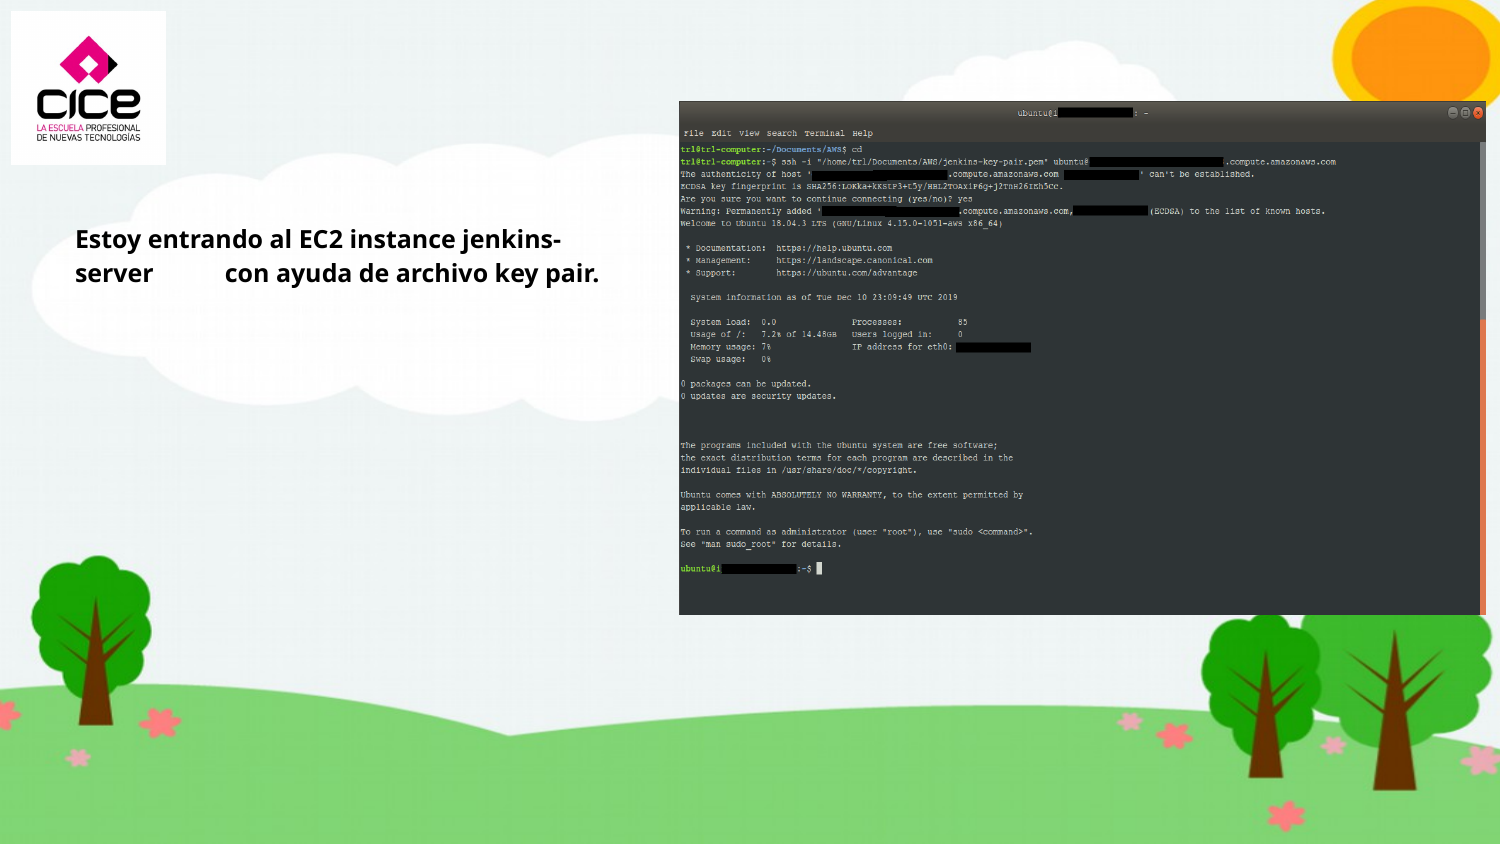

# Estoy entrando al EC2 instance jenkins-server con ayuda de archivo key pair.